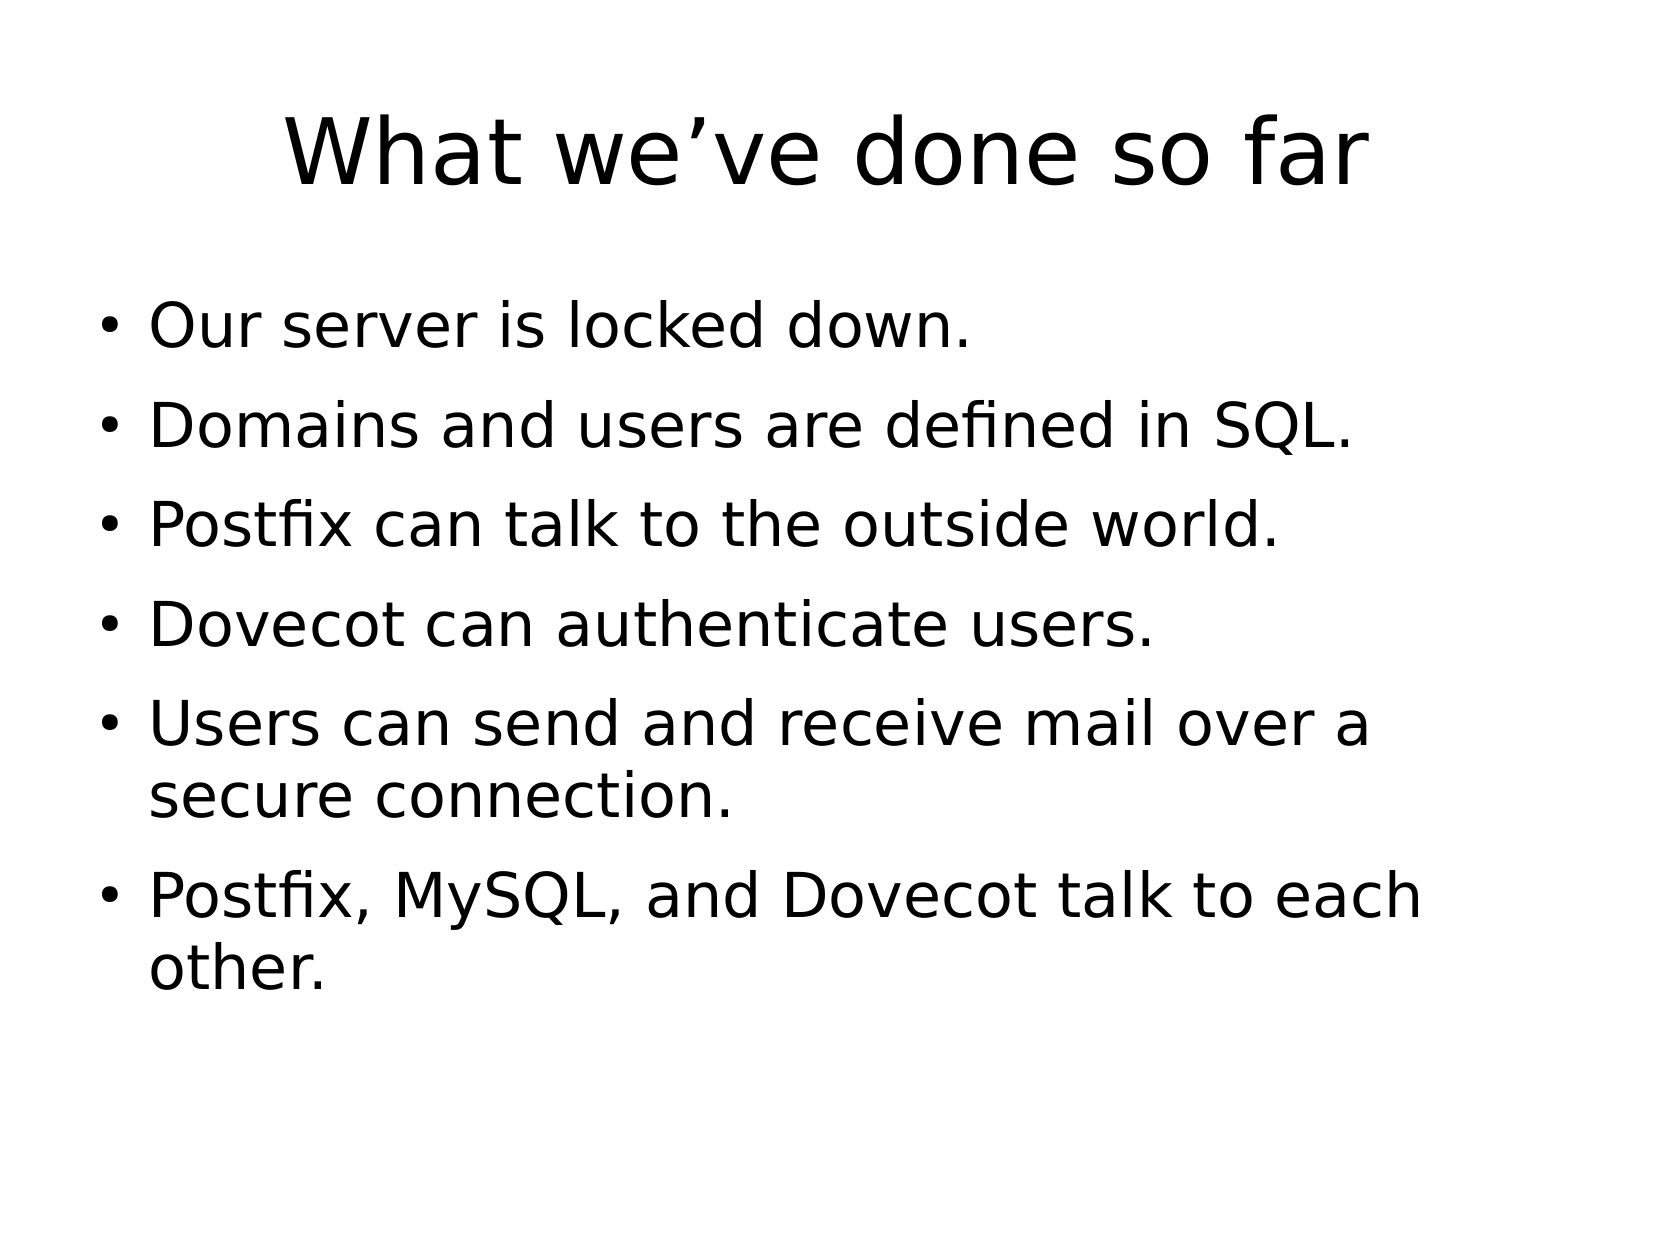

# What we’ve done so far
Our server is locked down.
Domains and users are defined in SQL.
Postfix can talk to the outside world.
Dovecot can authenticate users.
Users can send and receive mail over a secure connection.
Postfix, MySQL, and Dovecot talk to each other.